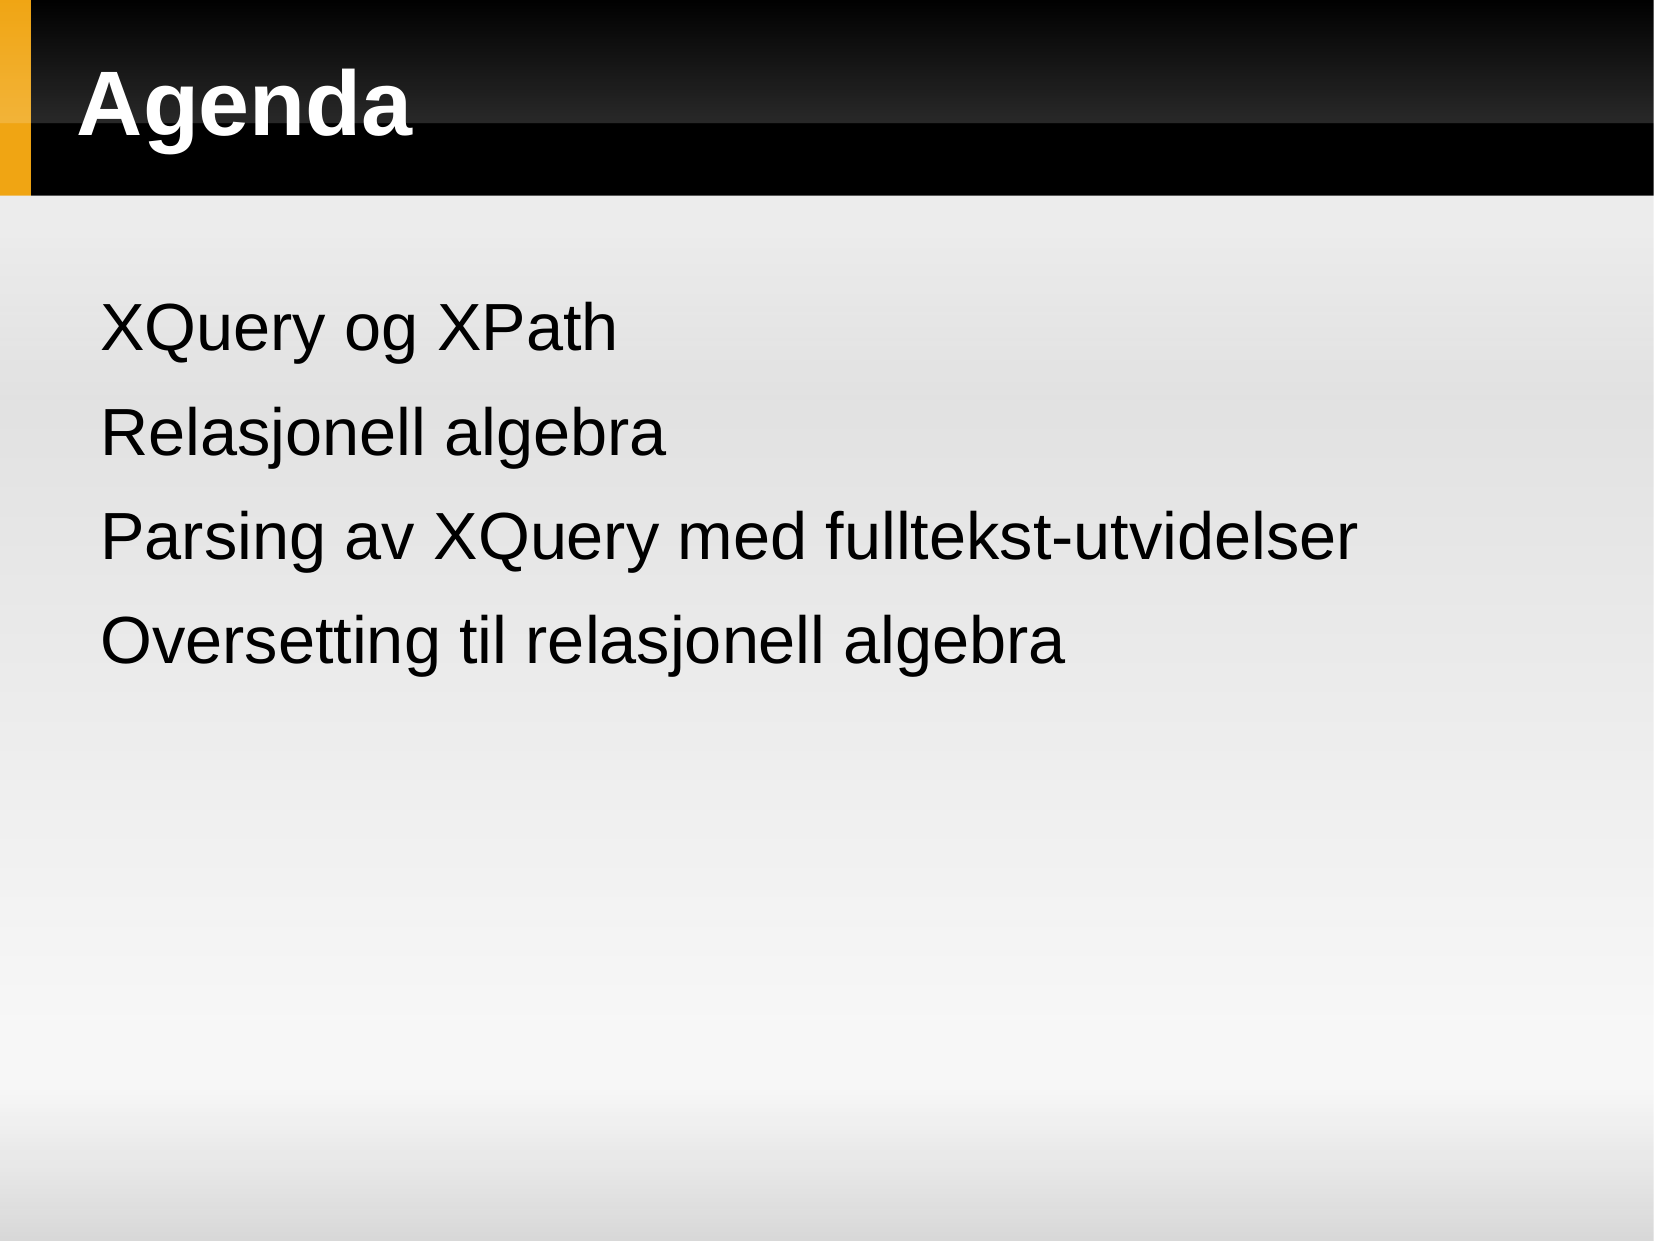

# Agenda
XQuery og XPath
Relasjonell algebra
Parsing av XQuery med fulltekst-utvidelser
Oversetting til relasjonell algebra